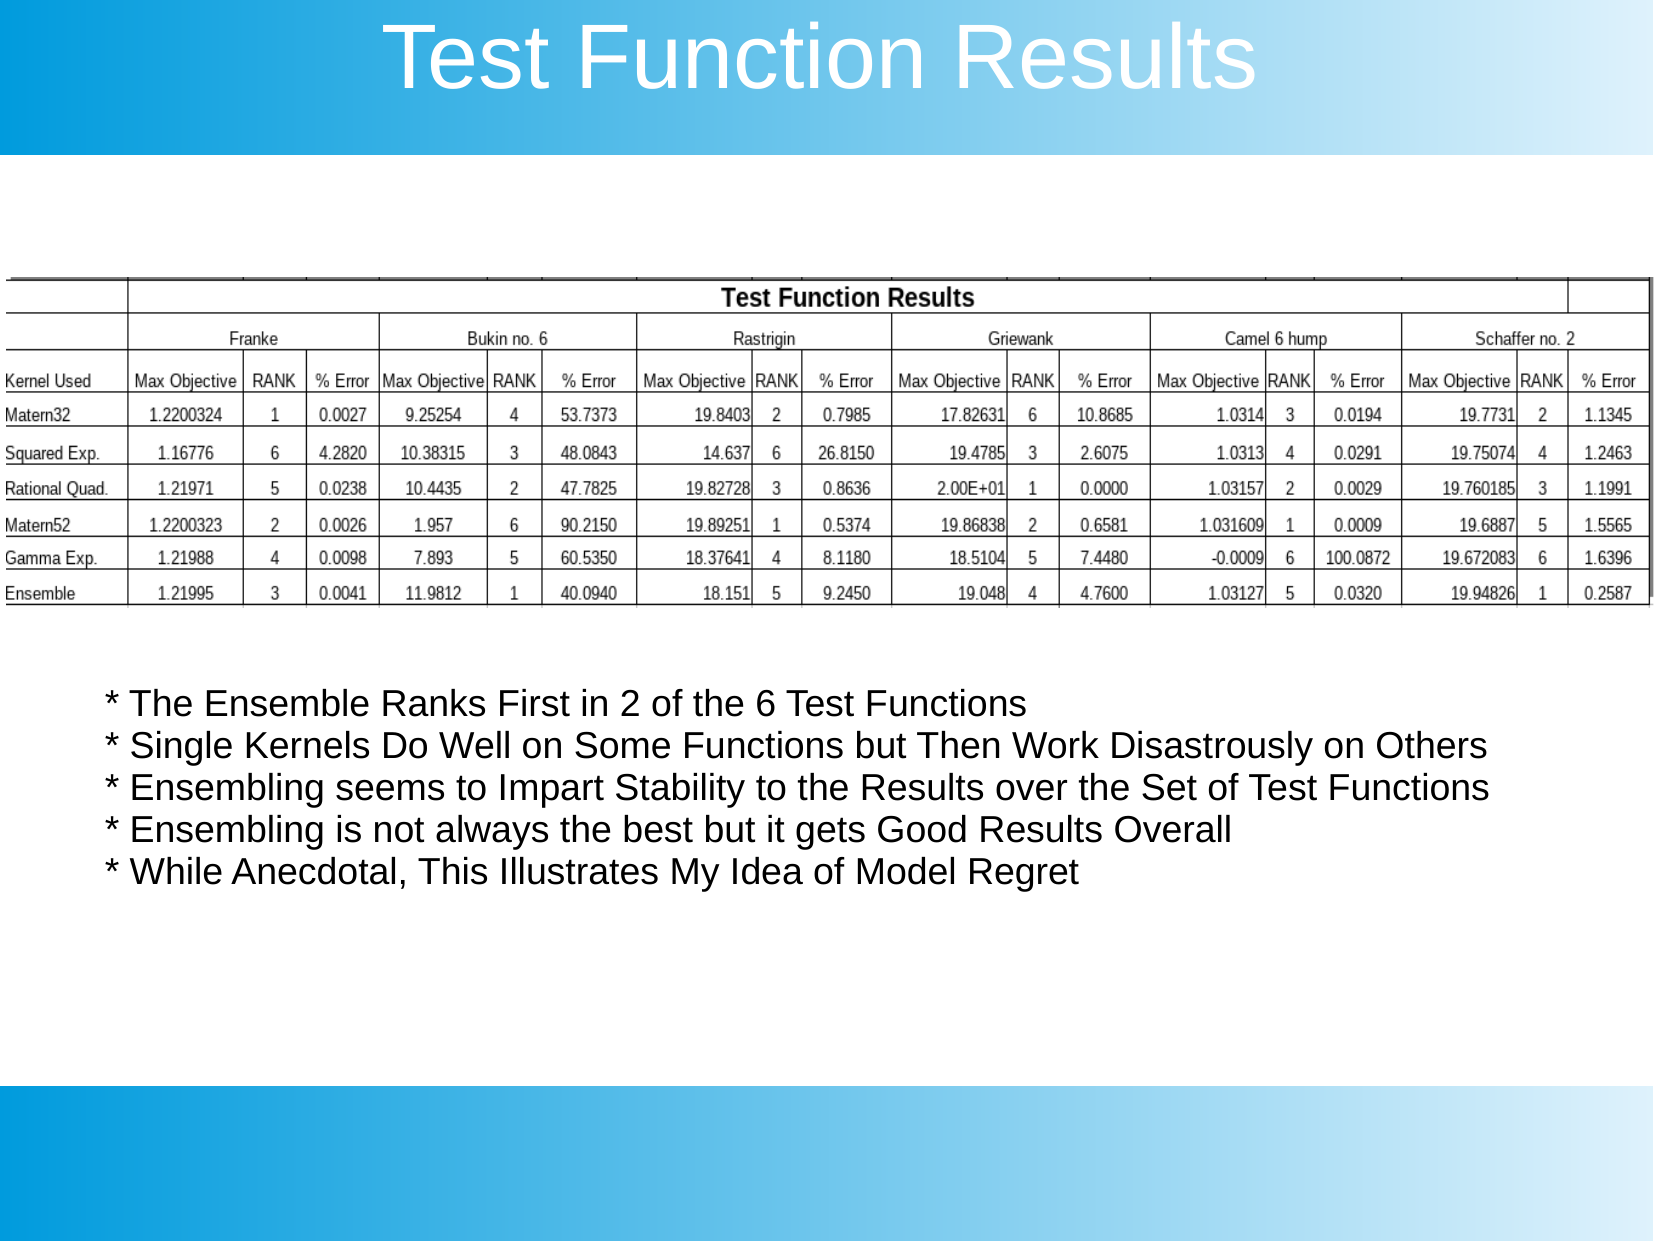

# Test Function Results
* The Ensemble Ranks First in 2 of the 6 Test Functions
* Single Kernels Do Well on Some Functions but Then Work Disastrously on Others
* Ensembling seems to Impart Stability to the Results over the Set of Test Functions
* Ensembling is not always the best but it gets Good Results Overall
* While Anecdotal, This Illustrates My Idea of Model Regret